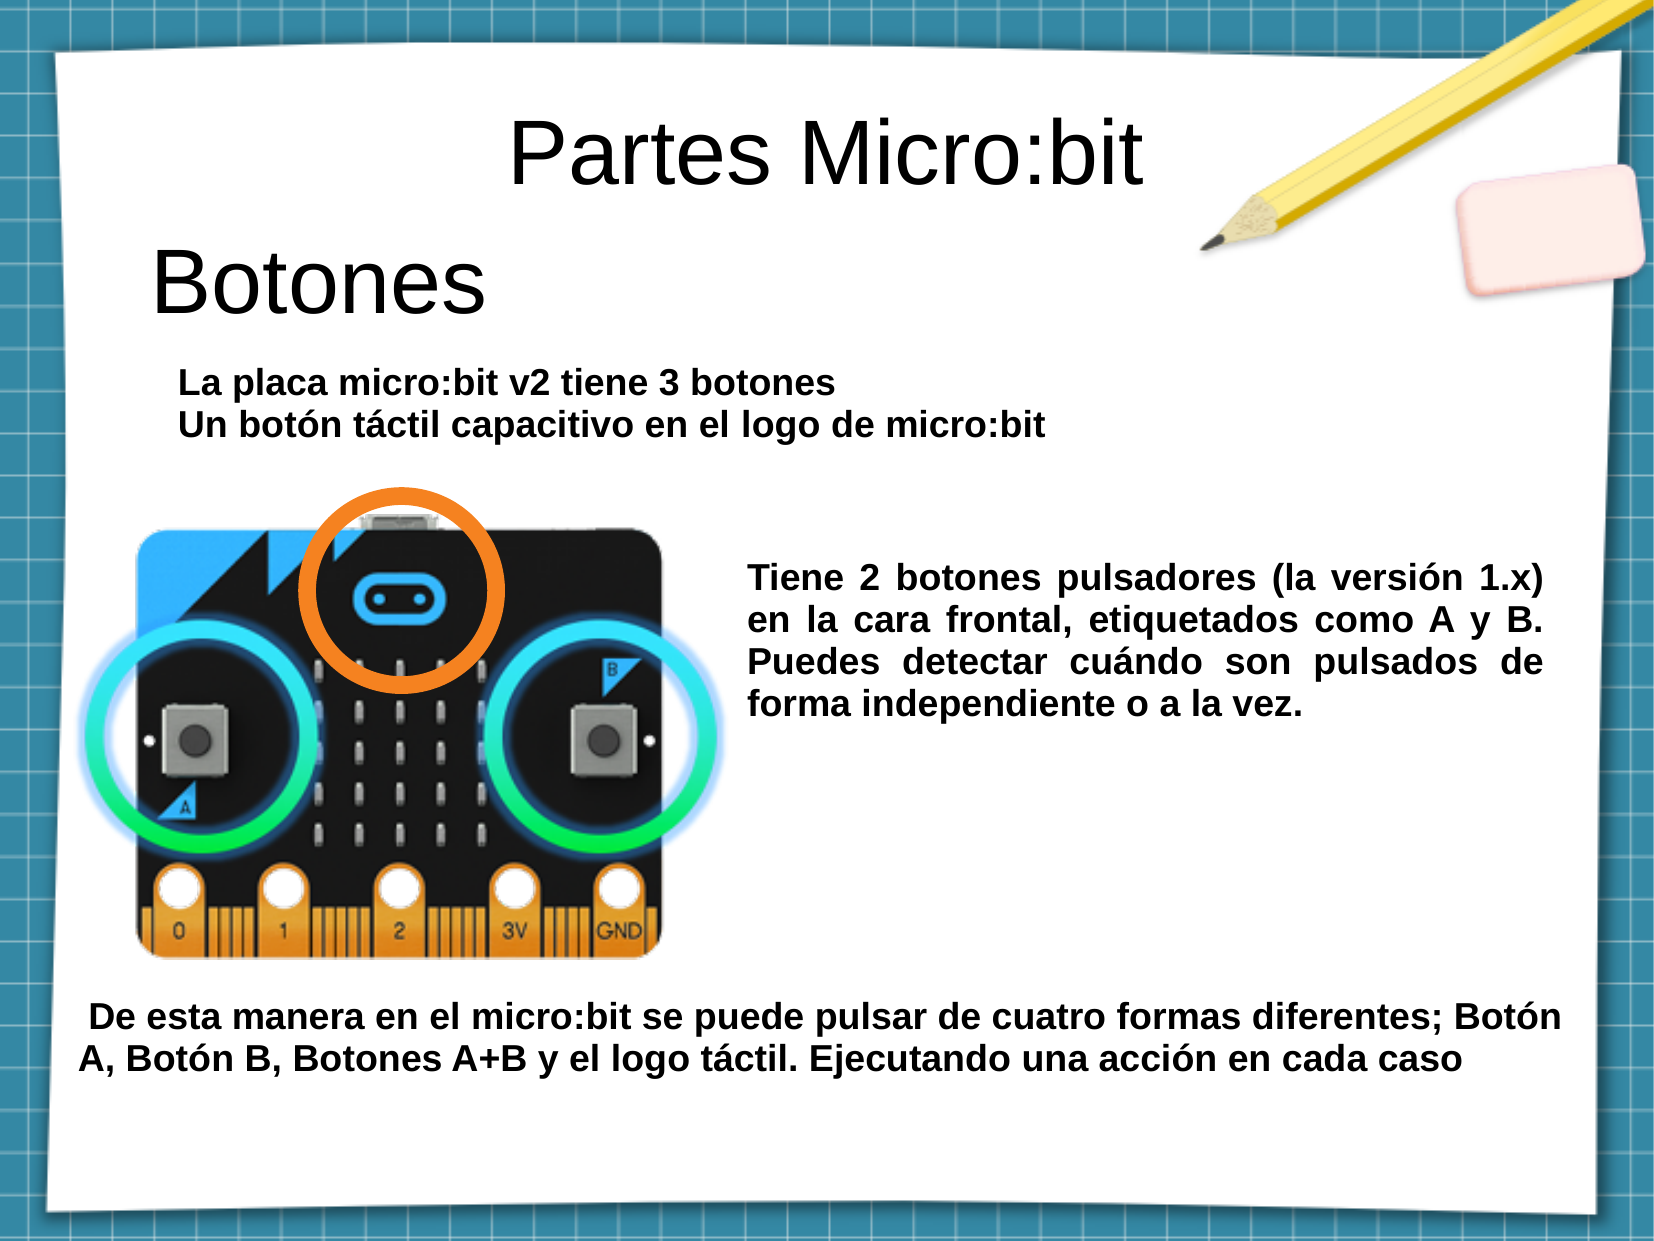

# Partes Micro:bit
Botones
La placa micro:bit v2 tiene 3 botones
Un botón táctil capacitivo en el logo de micro:bit
Tiene 2 botones pulsadores (la versión 1.x) en la cara frontal, etiquetados como A y B. Puedes detectar cuándo son pulsados de forma independiente o a la vez.
 De esta manera en el micro:bit se puede pulsar de cuatro formas diferentes; Botón A, Botón B, Botones A+B y el logo táctil. Ejecutando una acción en cada caso